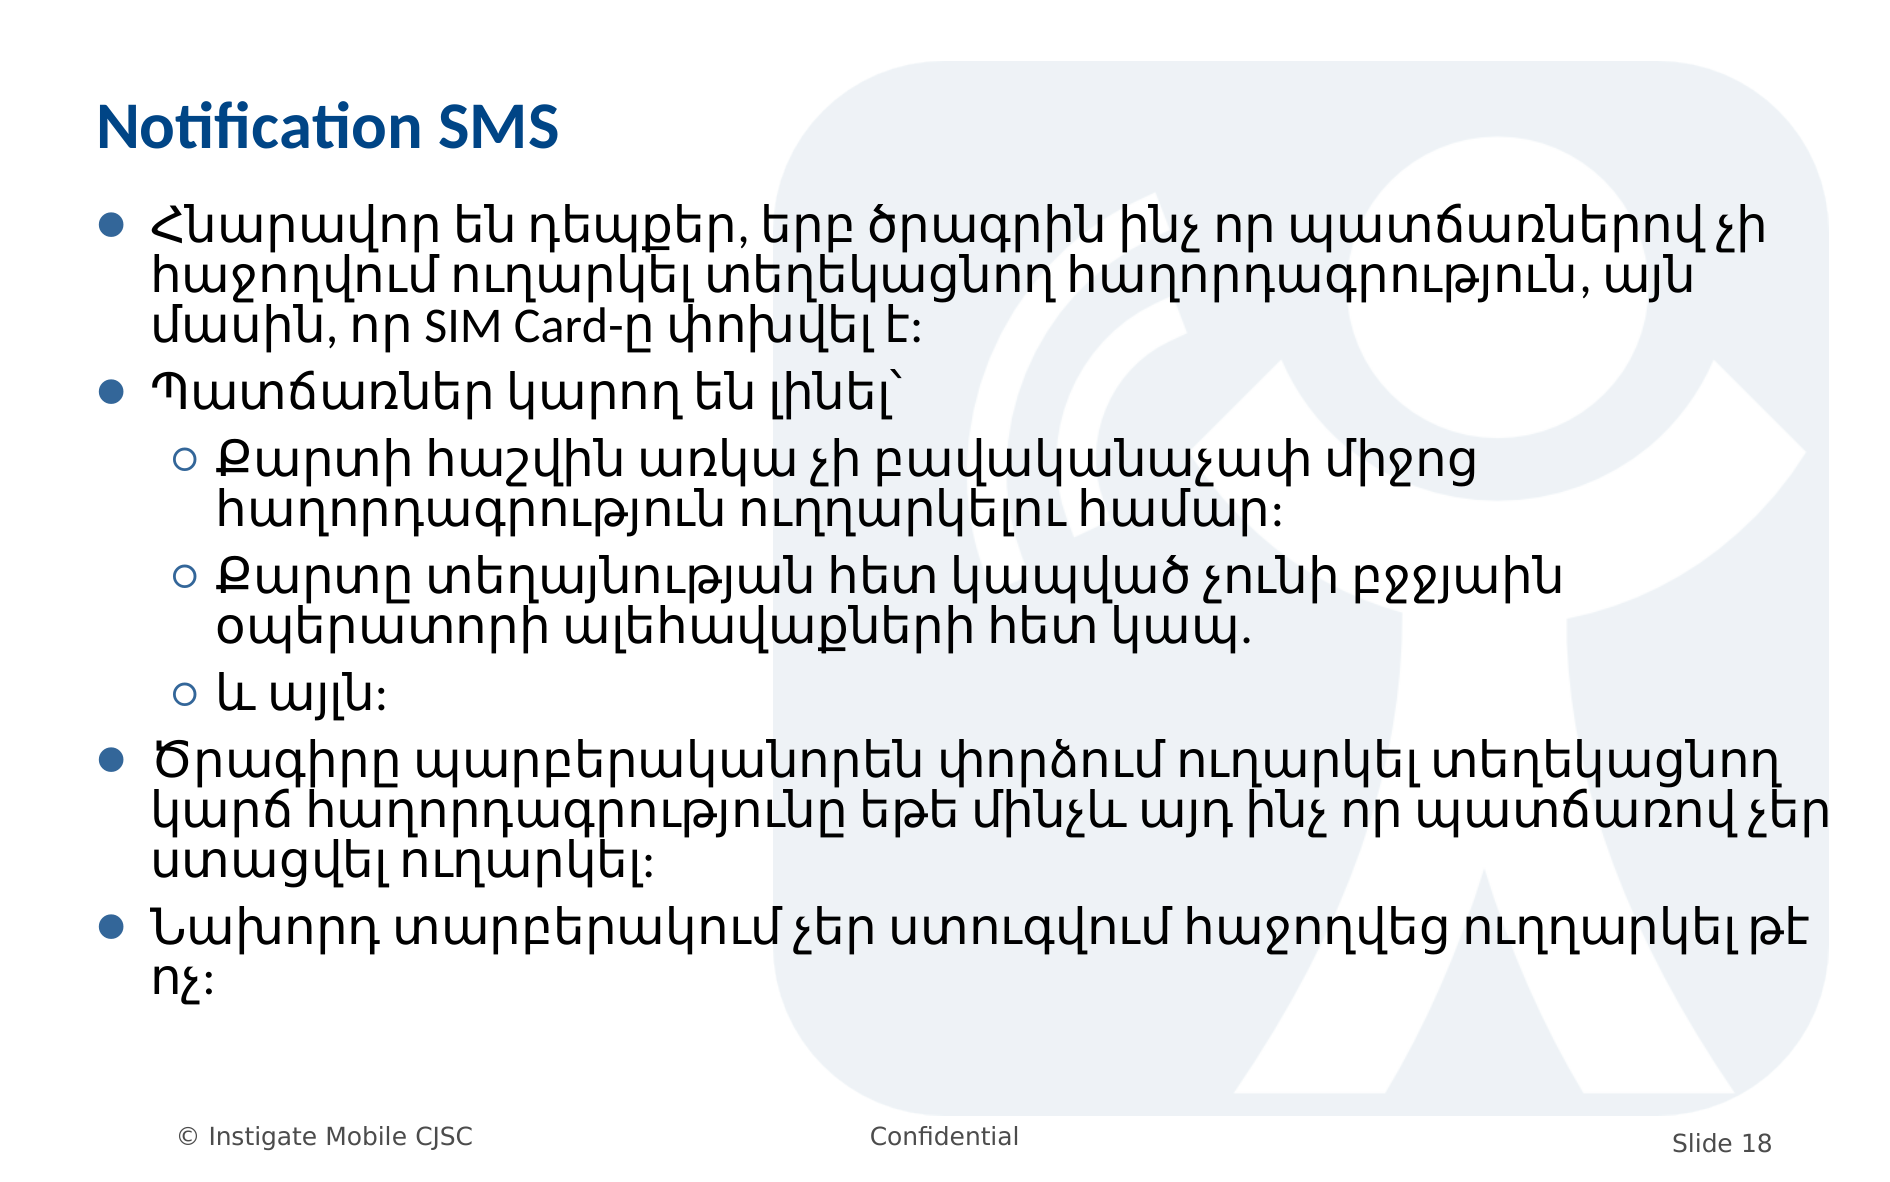

# Notification SMS
Հնարավոր են դեպքեր, երբ ծրագրին ինչ որ պատճառներով չի հաջողվում ուղարկել տեղեկացնող հաղորդագրություն, այն մասին, որ SIM Card-ը փոխվել է:
Պատճառներ կարող են լինել՝
Քարտի հաշվին առկա չի բավականաչափ միջոց հաղորդագրություն ուղղարկելու համար:
Քարտը տեղայնության հետ կապված չունի բջջյաին օպերատորի ալեհավաքների հետ կապ.
և այլն:
Ծրագիրը պարբերականորեն փորձում ուղարկել տեղեկացնող կարճ հաղորդագրությունը եթե մինչև այդ ինչ որ պատճառով չեր ստացվել ուղարկել:
Նախորդ տարբերակում չեր ստուգվում հաջողվեց ուղղարկել թէ ոչ: